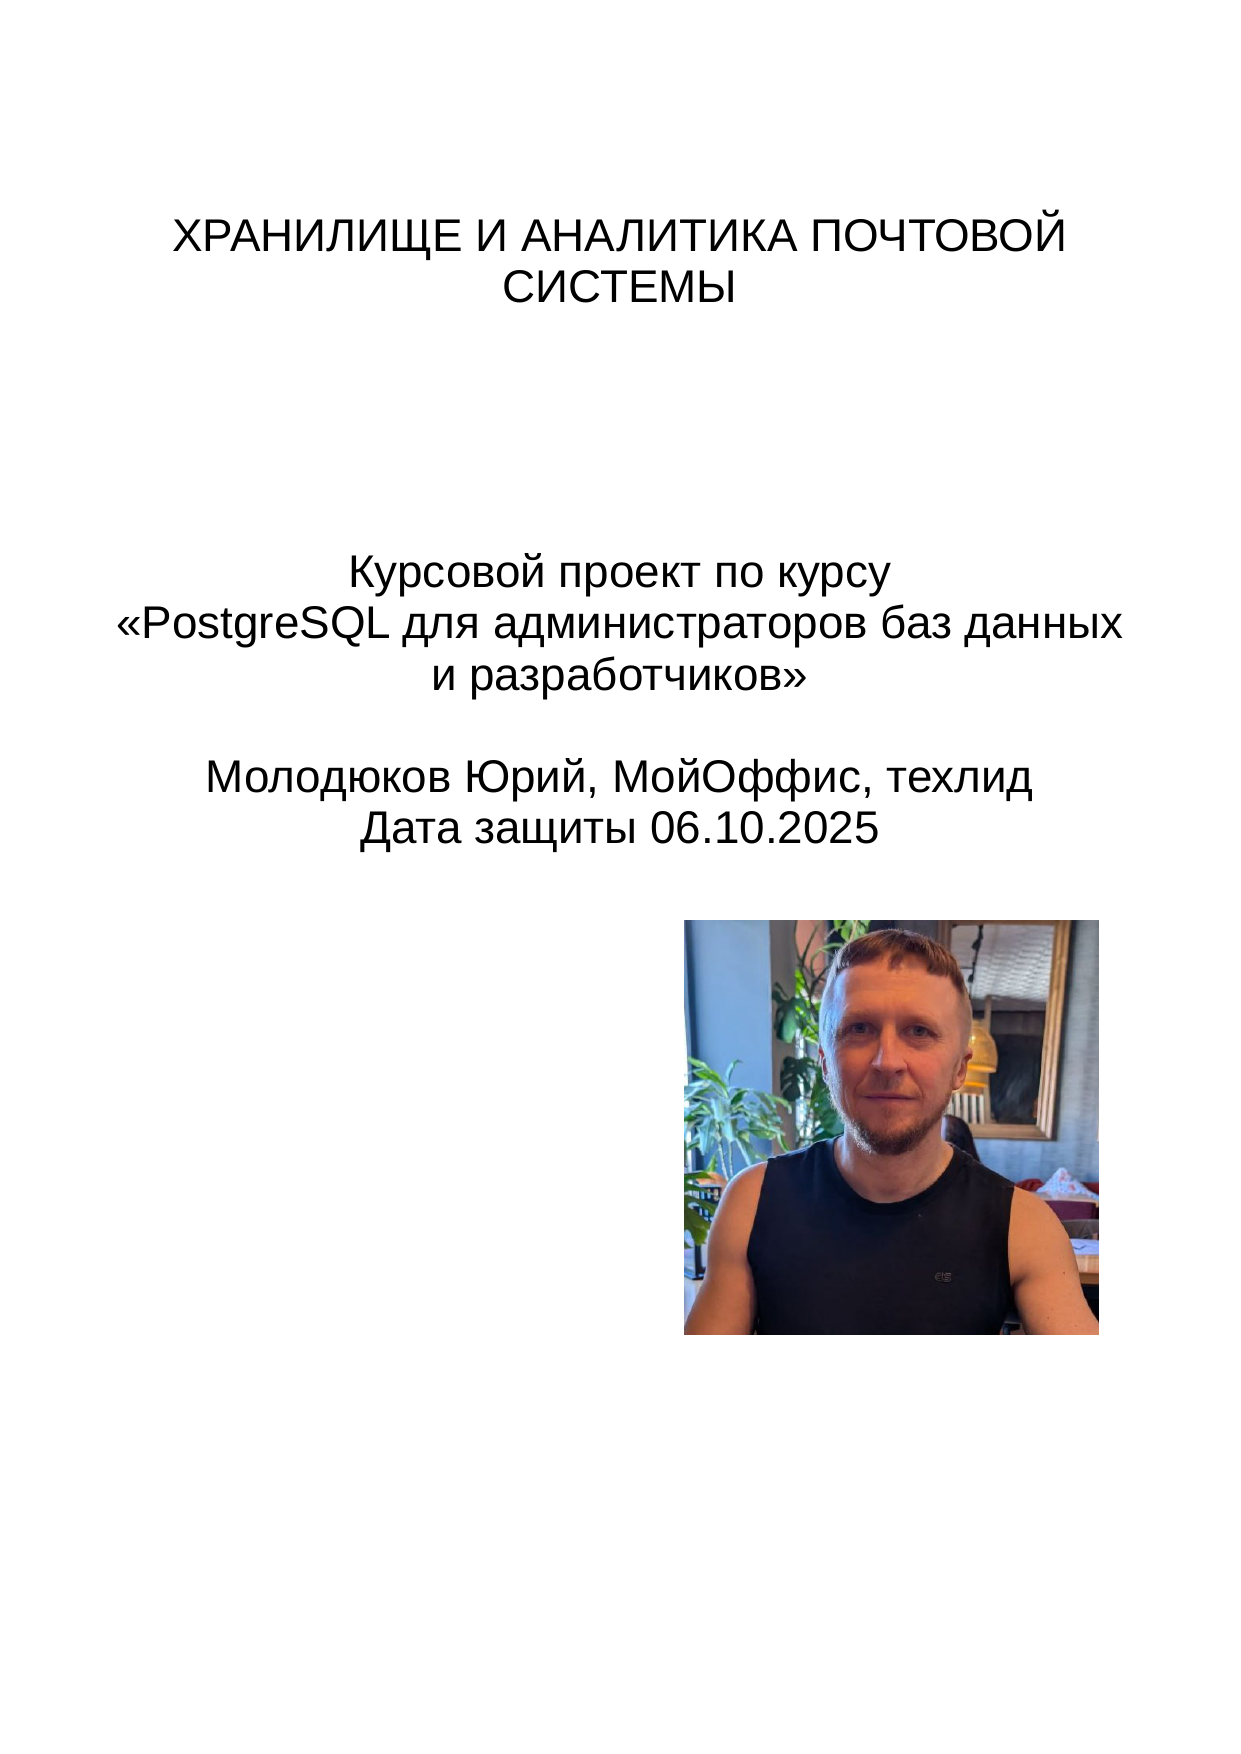

# ХРАНИЛИЩЕ И АНАЛИТИКА ПОЧТОВОЙ СИСТЕМЫ
Курсовой проект по курсу
«PostgreSQL для администраторов баз данных и разработчиков»
Молодюков Юрий, МойОффис, техлид
Дата защиты 06.10.2025